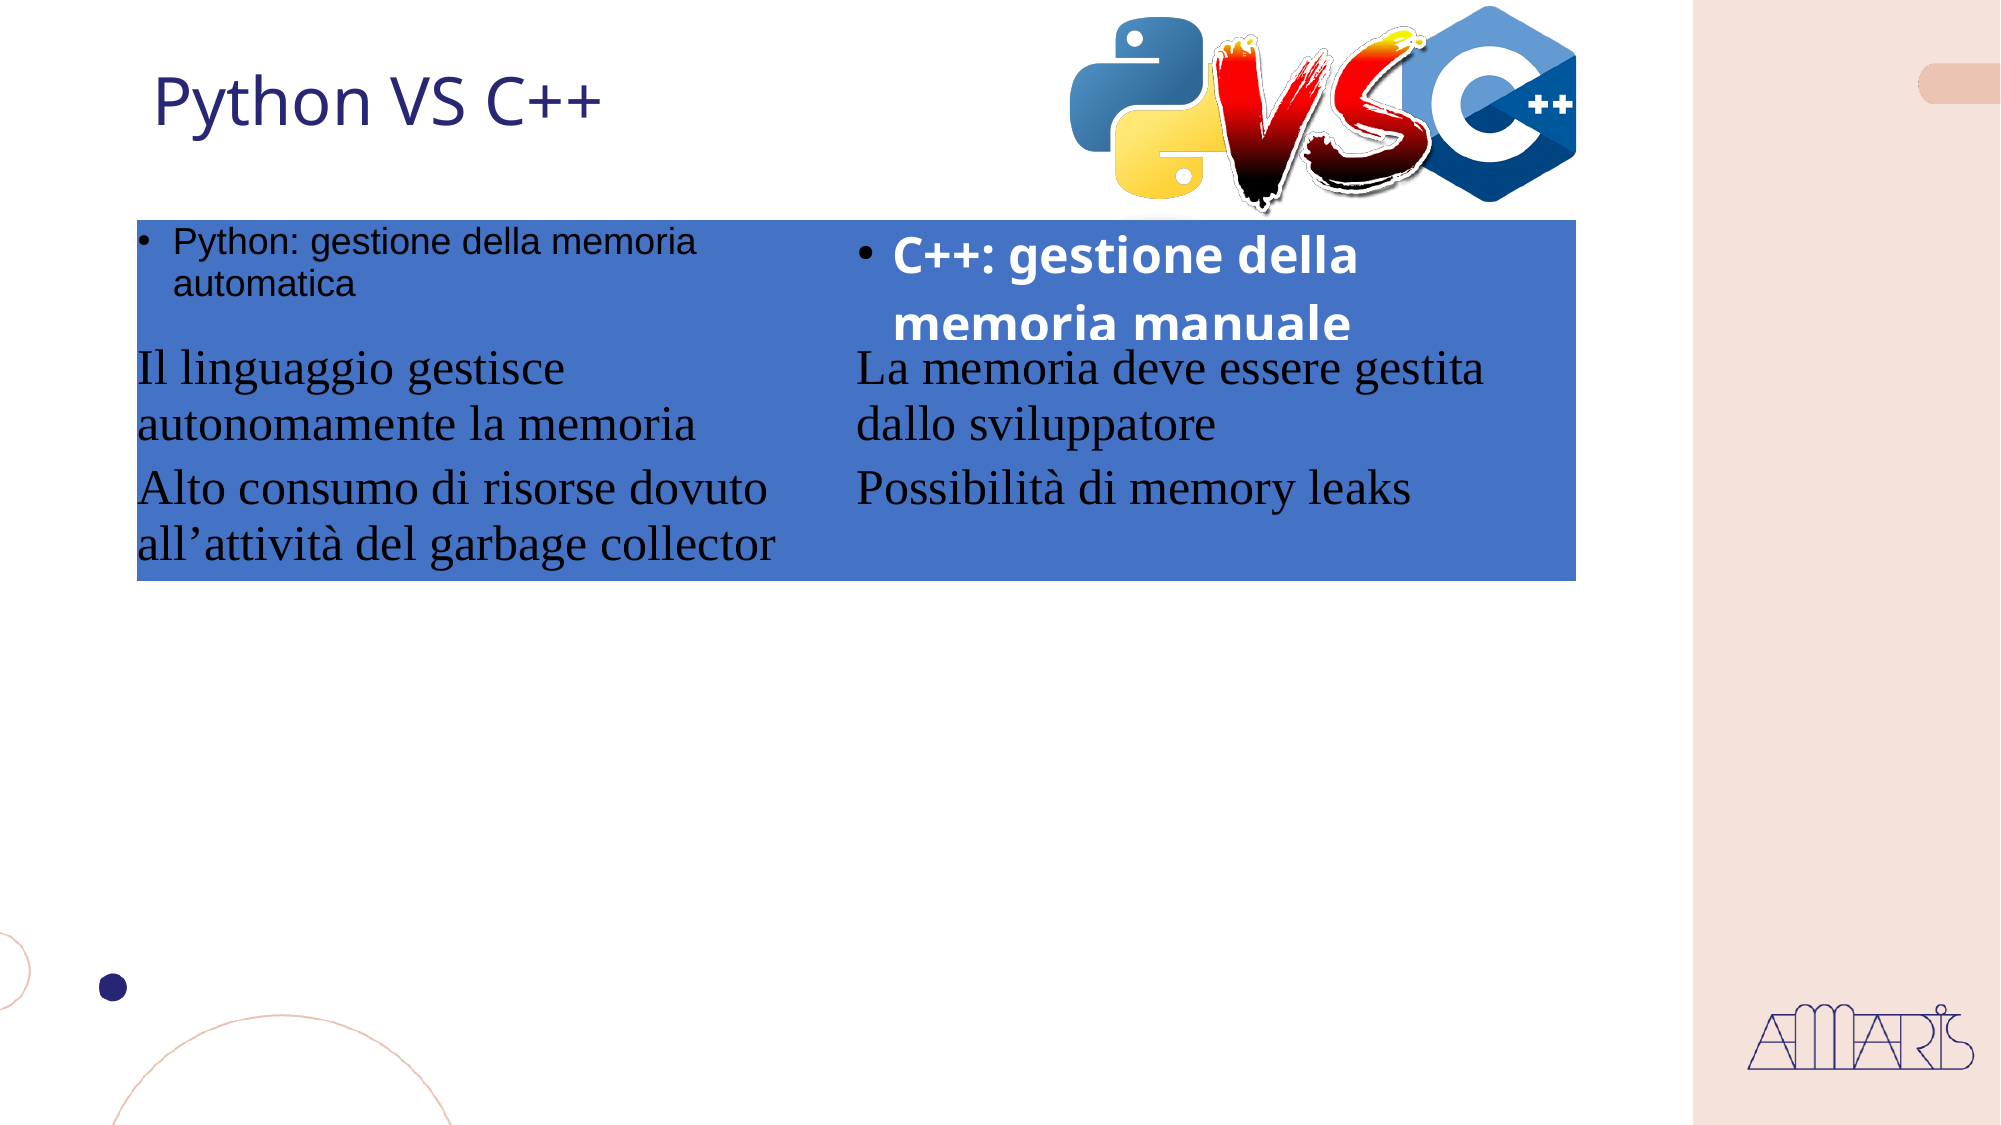

# Python VS C++
| Python: gestione della memoria automatica | C++: gestione della memoria manuale |
| --- | --- |
| Il linguaggio gestisce autonomamente la memoria | La memoria deve essere gestita dallo sviluppatore |
| Alto consumo di risorse dovuto all’attività del garbage collector | Possibilità di memory leaks |